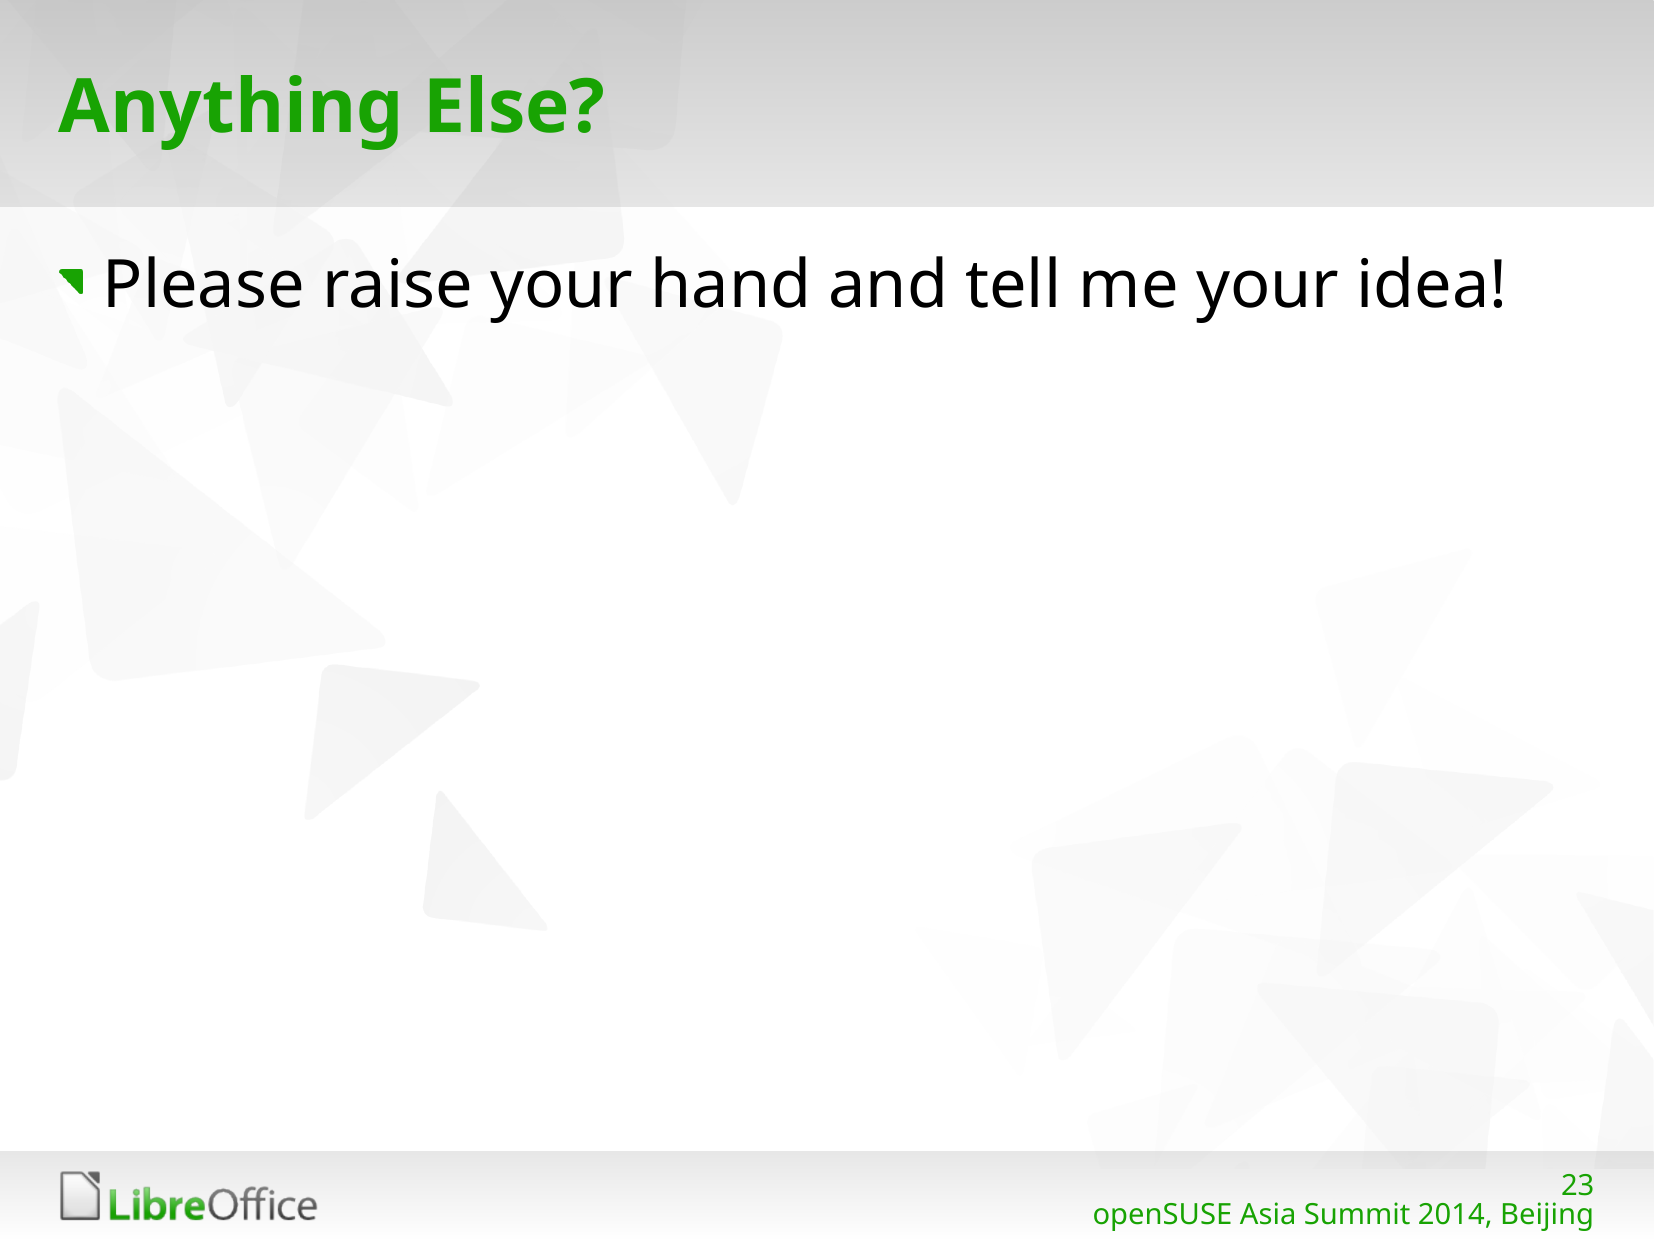

# Anything Else?
Please raise your hand and tell me your idea!
23
openSUSE Asia Summit 2014, Beijing